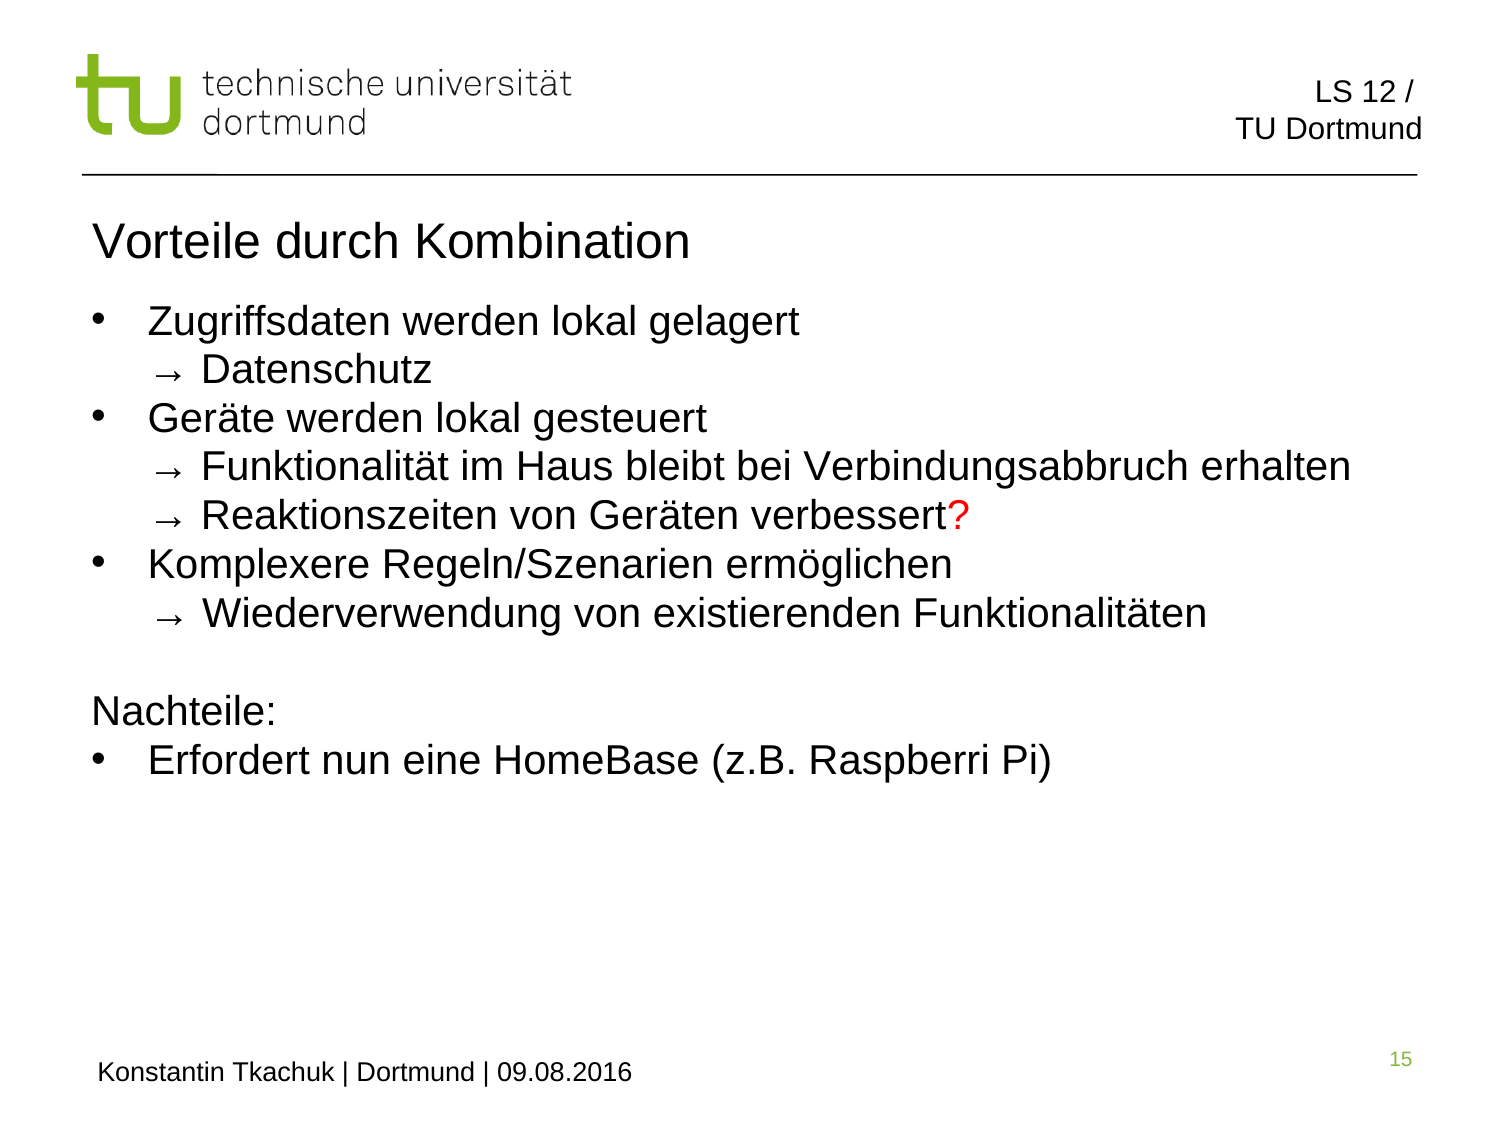

# Vorteile durch Kombination
Zugriffsdaten werden lokal gelagert
→ Datenschutz
Geräte werden lokal gesteuert
→ Funktionalität im Haus bleibt bei Verbindungsabbruch erhalten
→ Reaktionszeiten von Geräten verbessert?
Komplexere Regeln/Szenarien ermöglichen
 → Wiederverwendung von existierenden Funktionalitäten
Nachteile:
Erfordert nun eine HomeBase (z.B. Raspberri Pi)
Konstantin Tkachuk | Dortmund | 09.08.2016